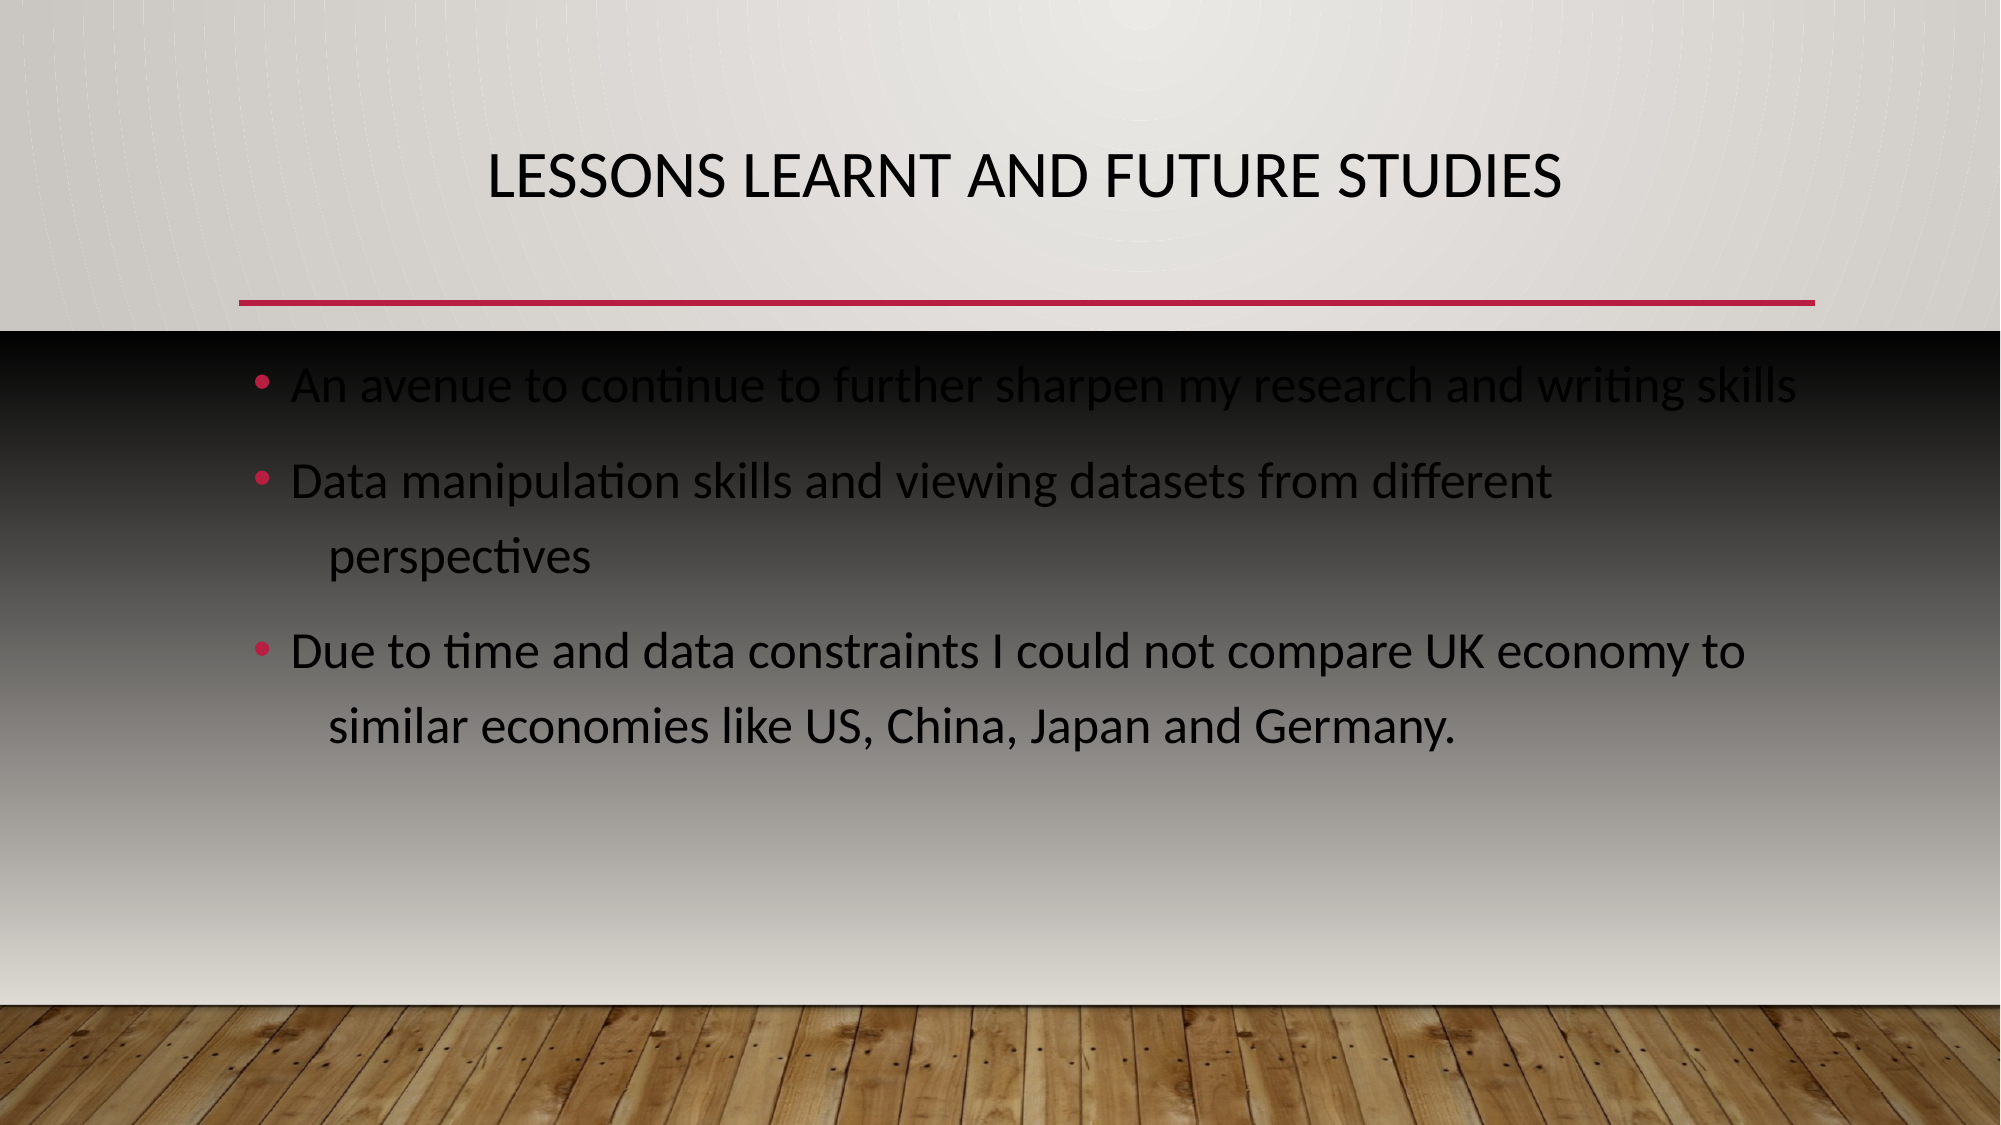

# Lessons learnt and future Studies
An avenue to continue to further sharpen my research and writing skills
Data manipulation skills and viewing datasets from different perspectives
Due to time and data constraints I could not compare UK economy to similar economies like US, China, Japan and Germany.